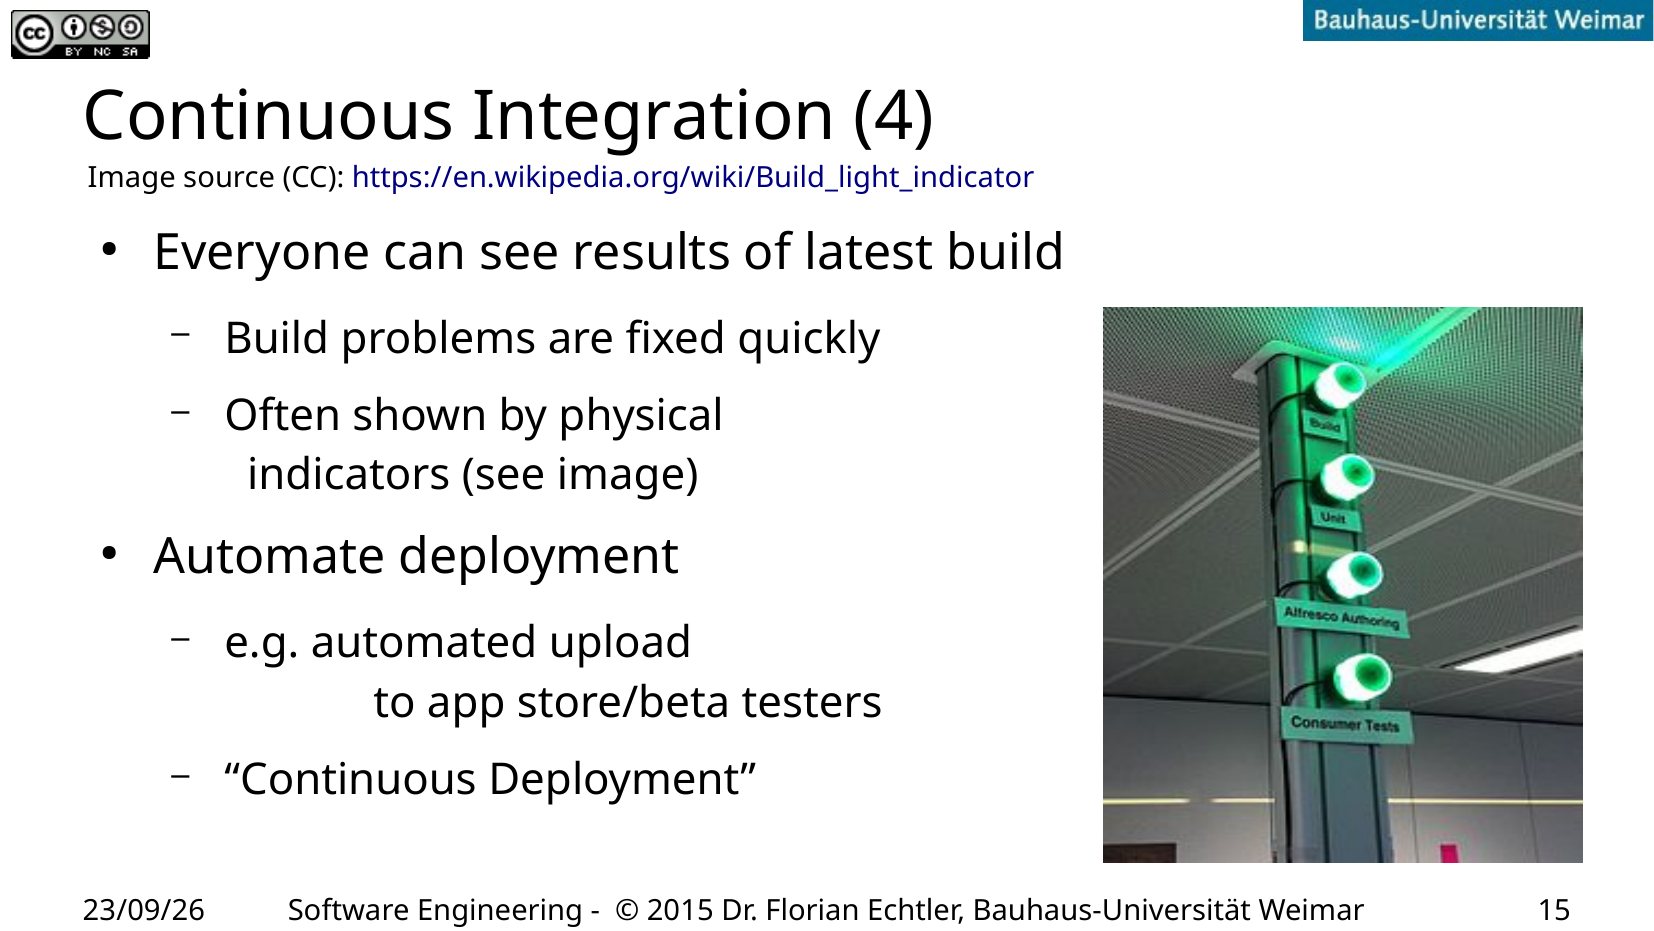

# Continuous Integration (4)
Image source (CC): https://en.wikipedia.org/wiki/Build_light_indicator
Everyone can see results of latest build
Build problems are fixed quickly
Often shown by physical indicators (see image)
Automate deployment
e.g. automated upload to app store/beta testers
“Continuous Deployment”
Software Engineering - © 2015 Dr. Florian Echtler, Bauhaus-Universität Weimar
15